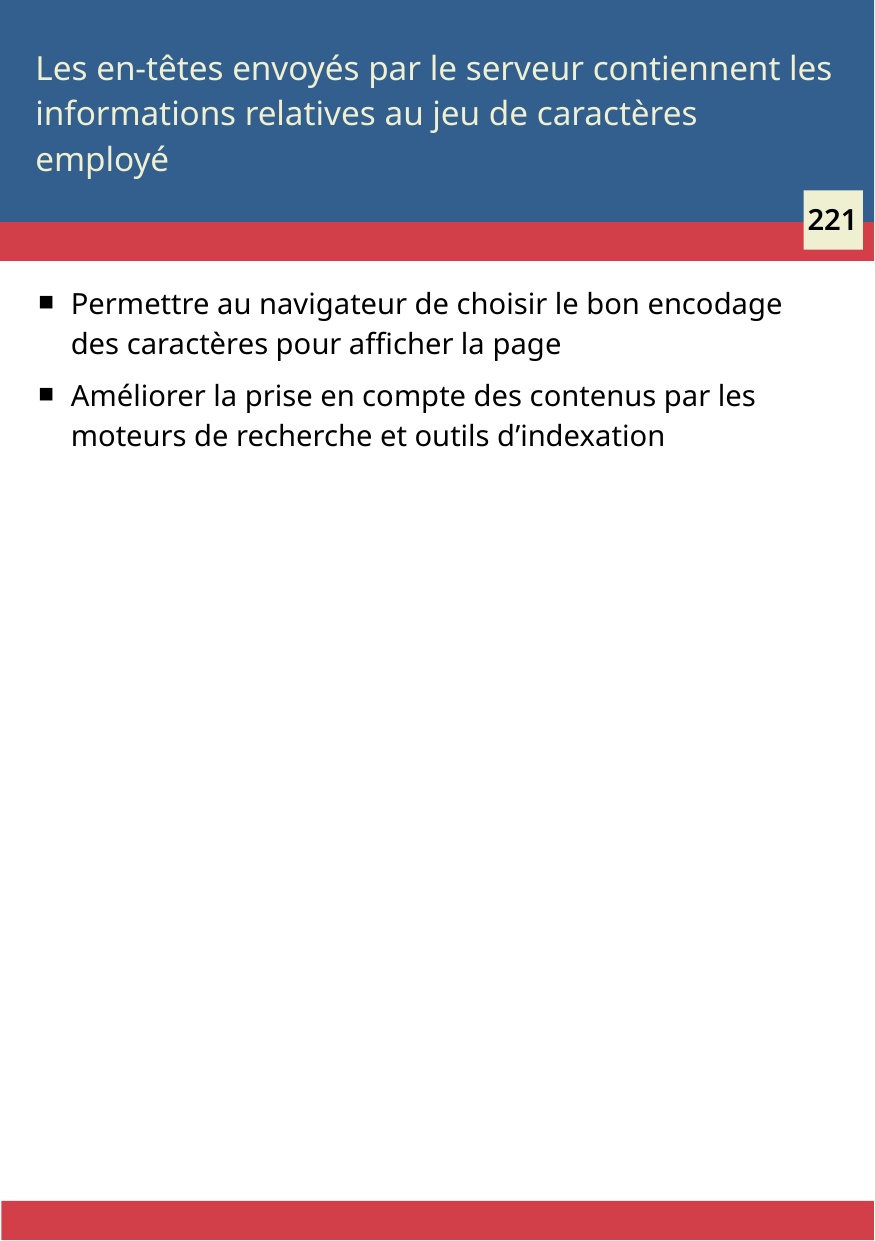

# Les en-têtes envoyés par le serveur contiennent les informations relatives au jeu de caractères employé
221
Permettre au navigateur de choisir le bon encodage des caractères pour afficher la page
Améliorer la prise en compte des contenus par les moteurs de recherche et outils d’indexation